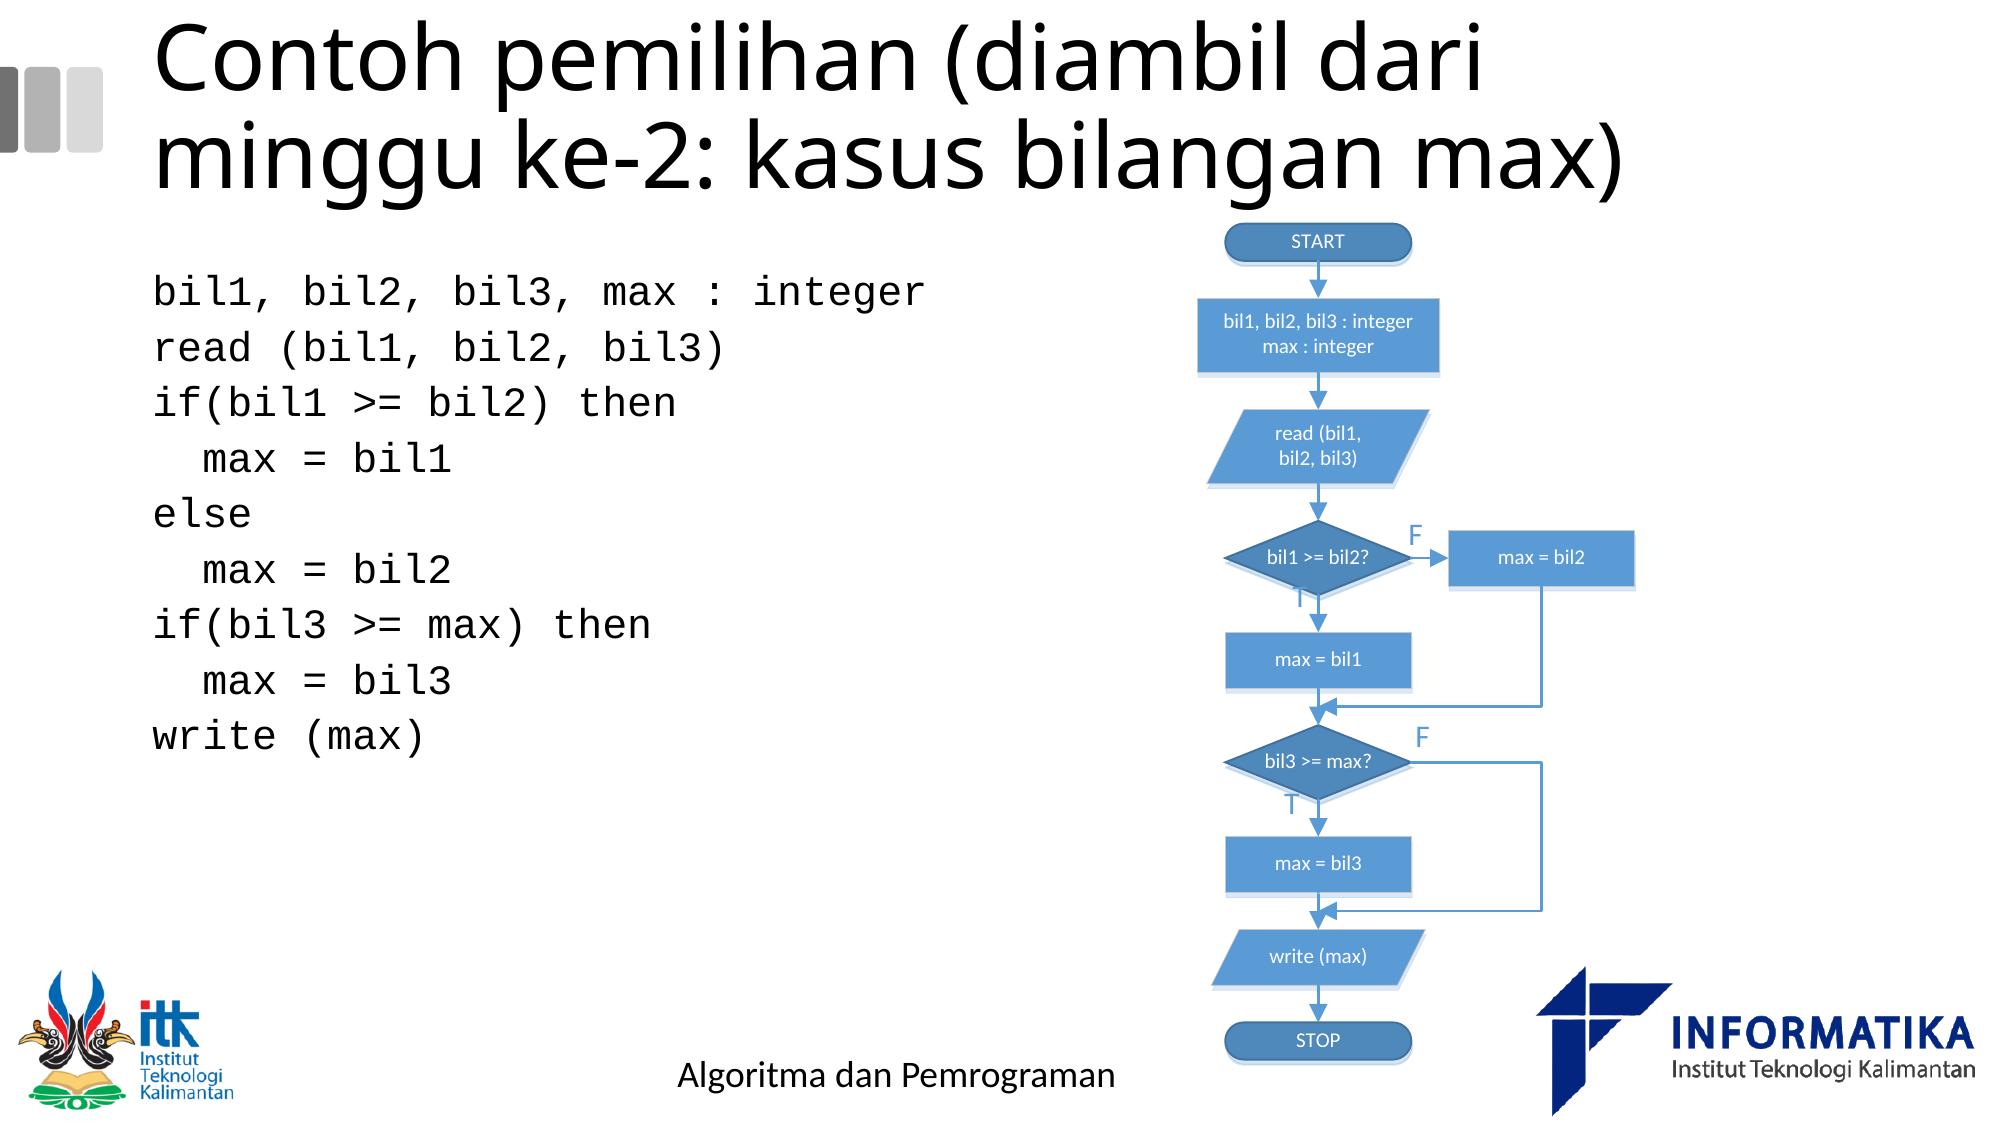

Contoh pemilihan (diambil dari minggu ke-2: kasus bilangan max)
bil1, bil2, bil3, max : integer
read (bil1, bil2, bil3)
if(bil1 >= bil2) then
 max = bil1
else
 max = bil2
if(bil3 >= max) then
 max = bil3
write (max)
Algoritma dan Pemrograman